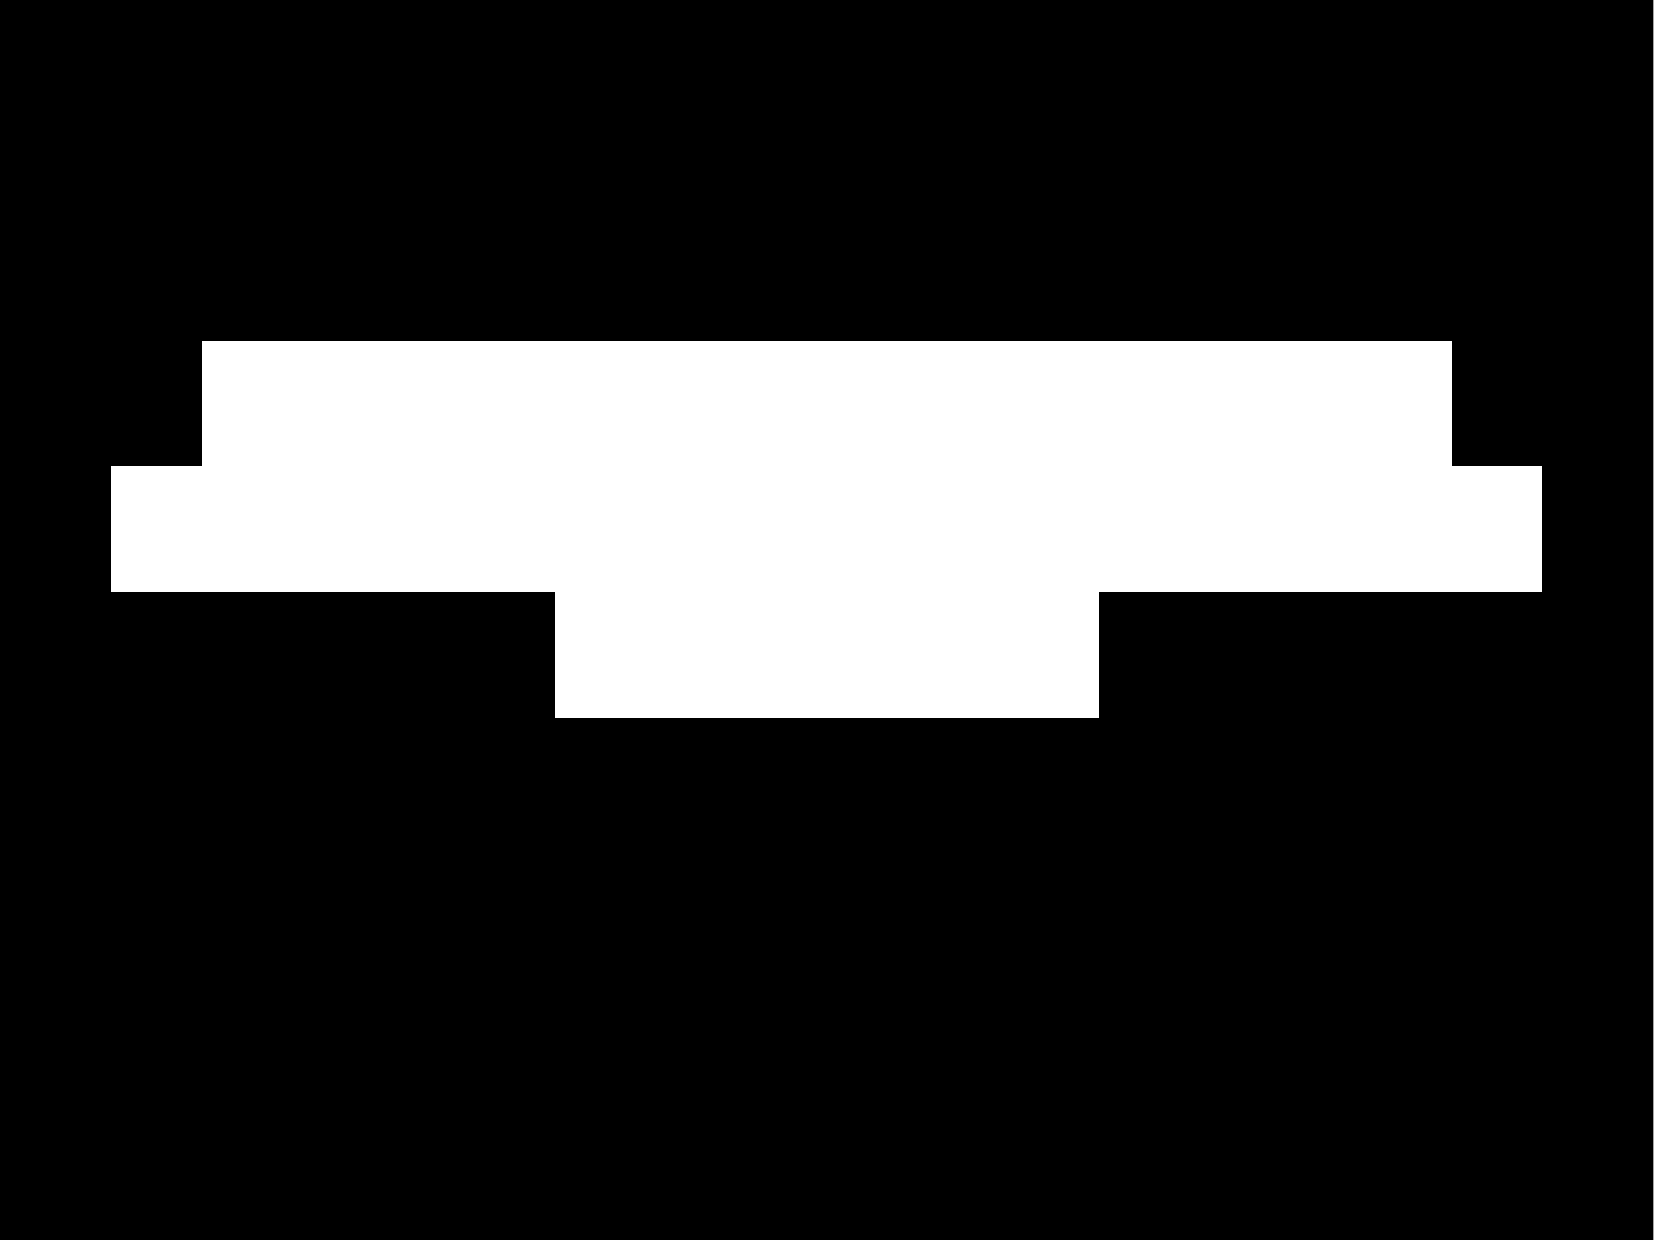

# Toca a trombeta em Sião
Não despreze as feridas das suas mãos